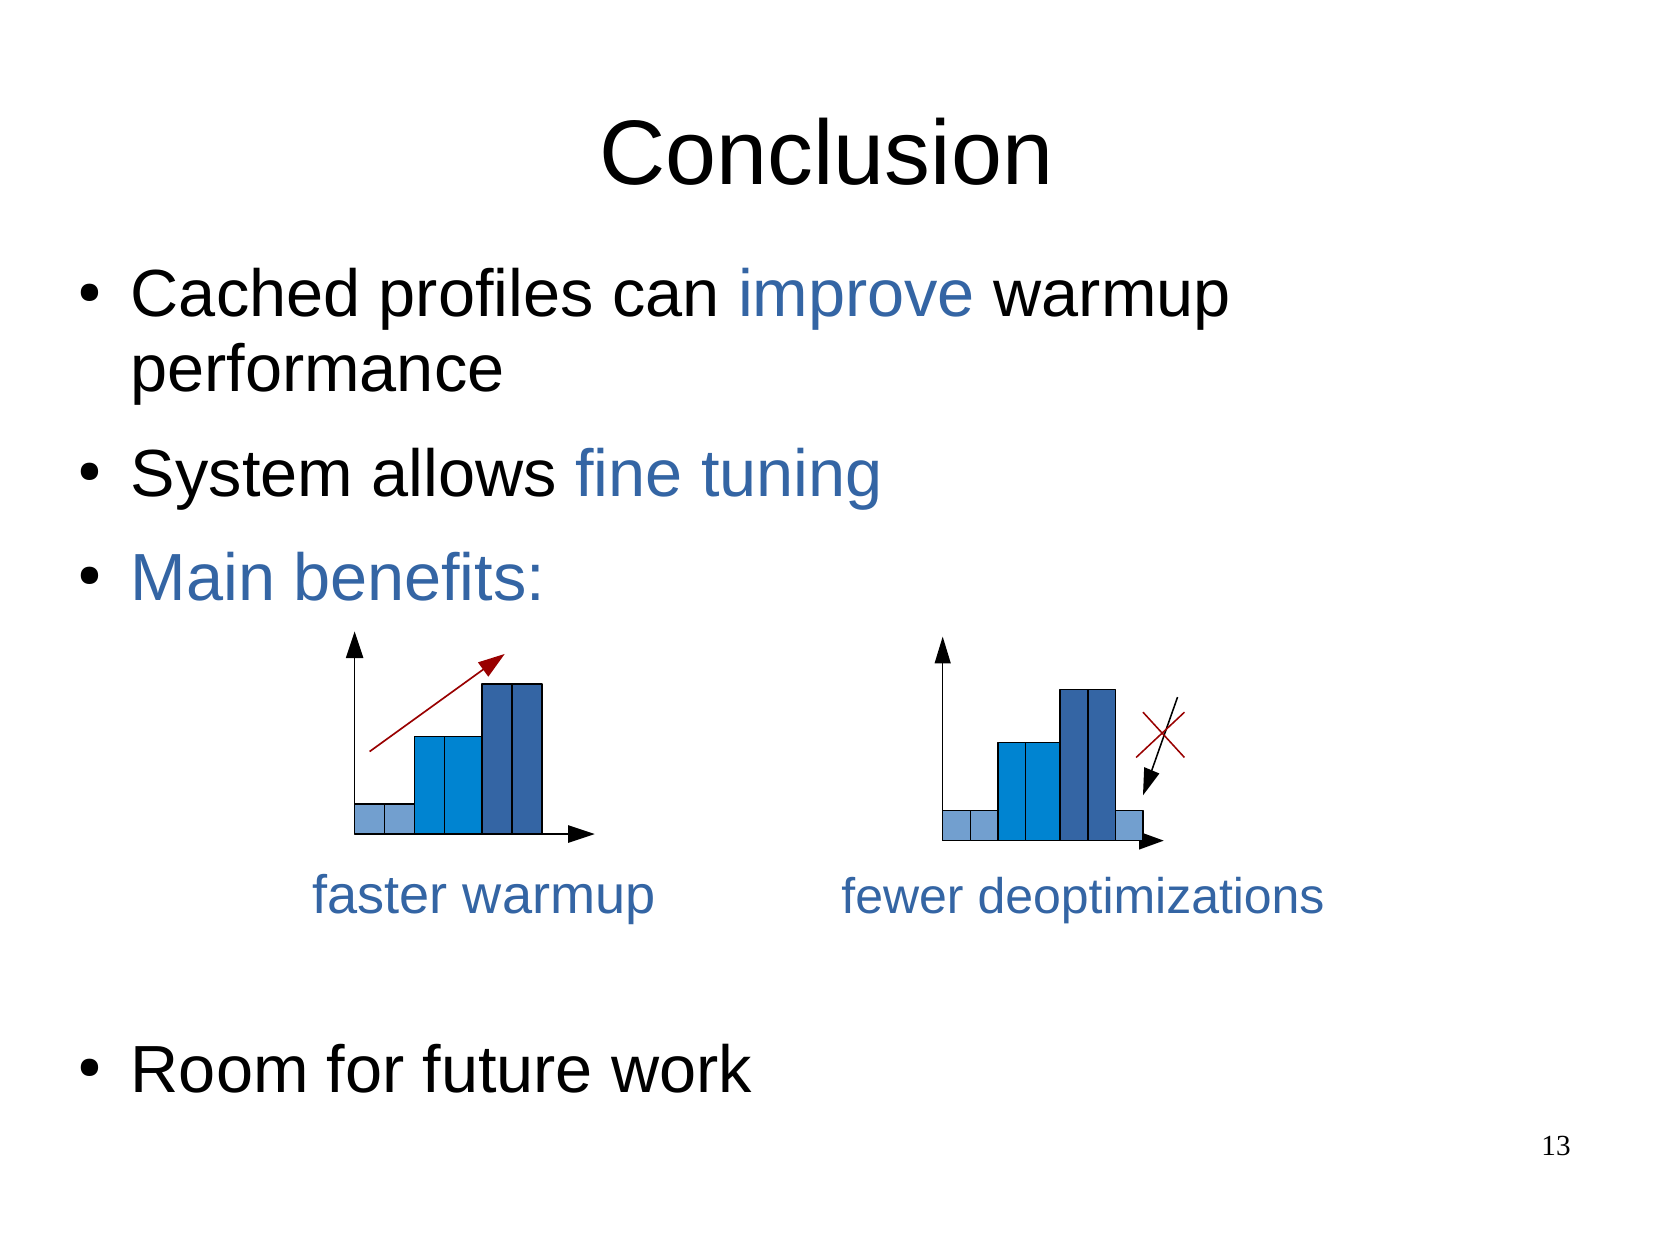

# Conclusion
Cached profiles can improve warmup performance
System allows fine tuning
Main benefits:
 faster warmup fewer deoptimizations
Room for future work
13